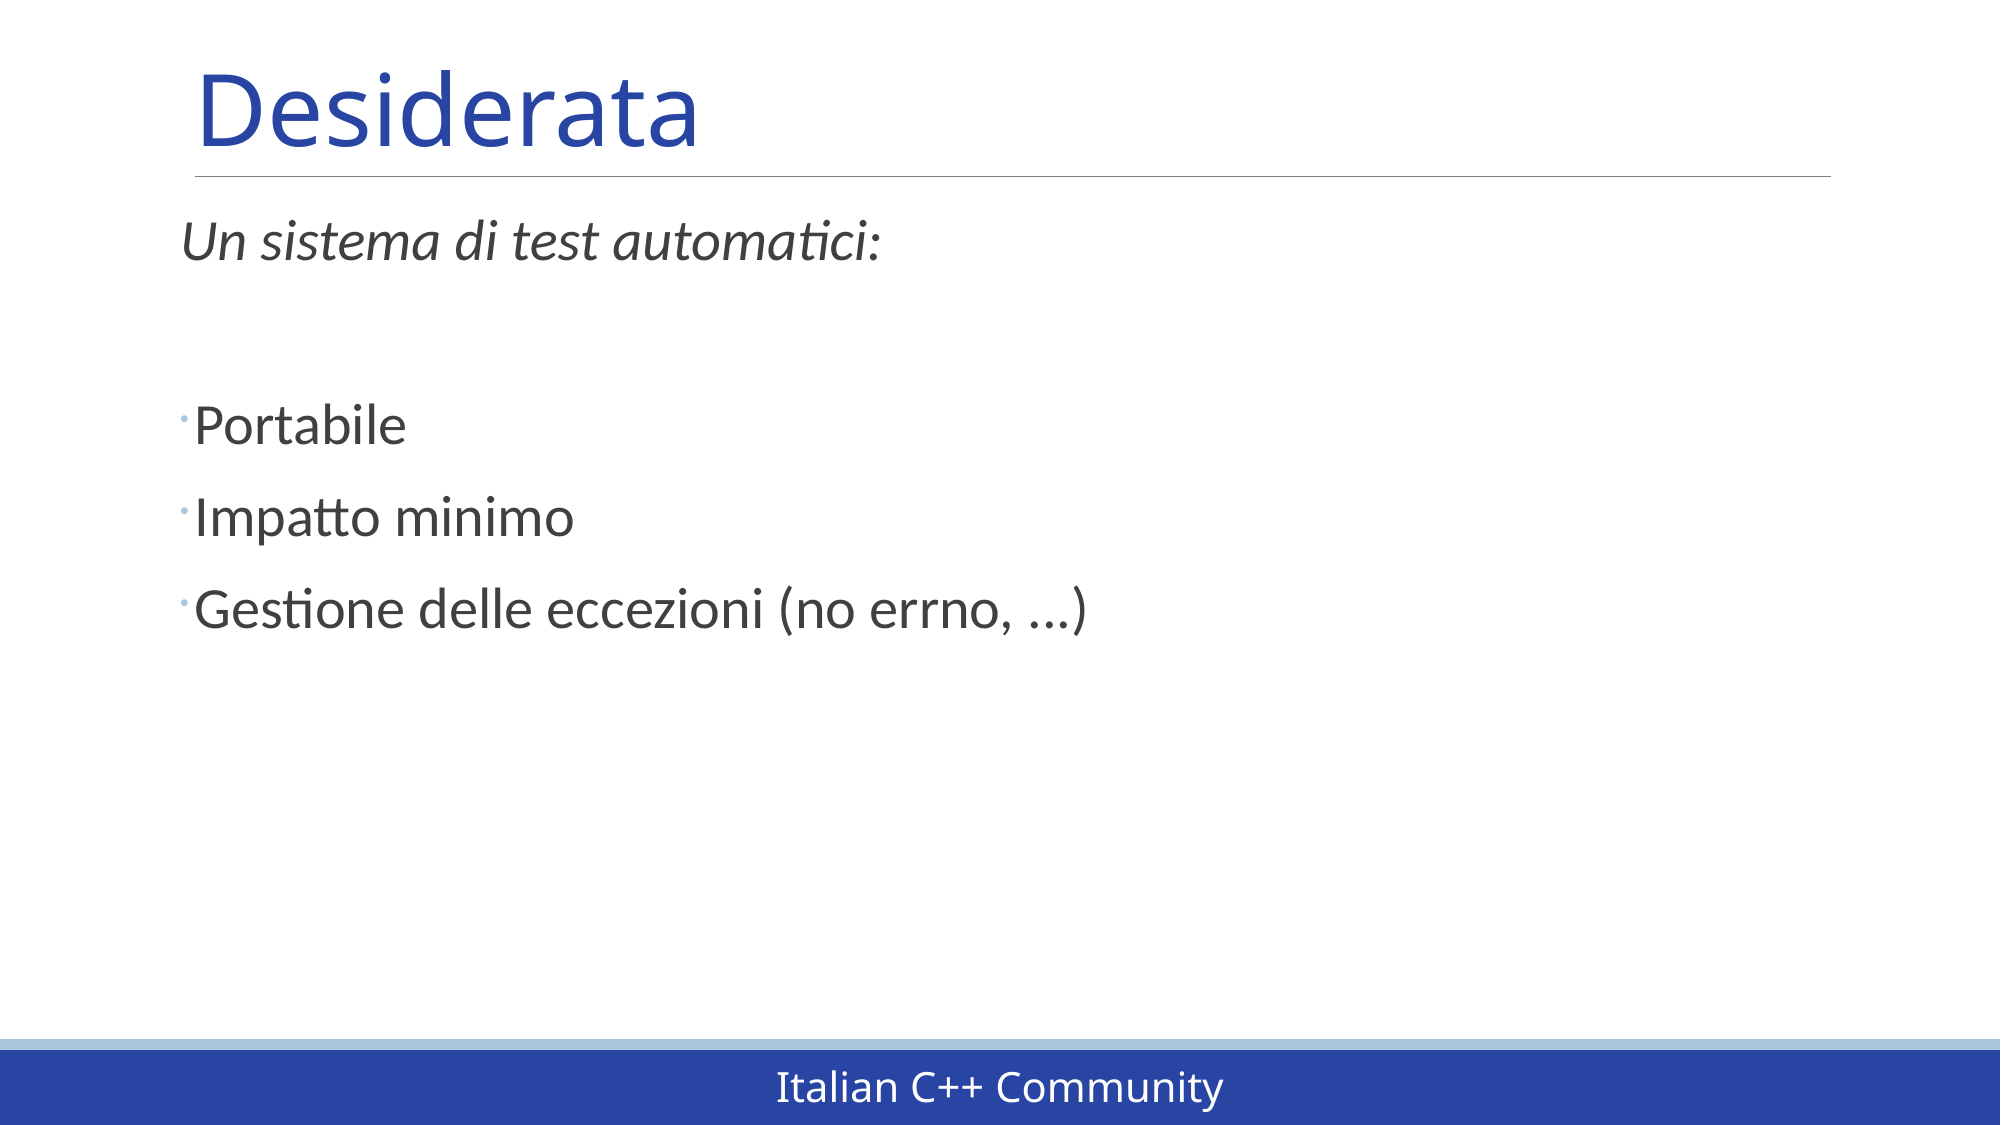

# Desiderata
Un sistema di test automatici:
Portabile
Impatto minimo
Gestione delle eccezioni (no errno, ...)